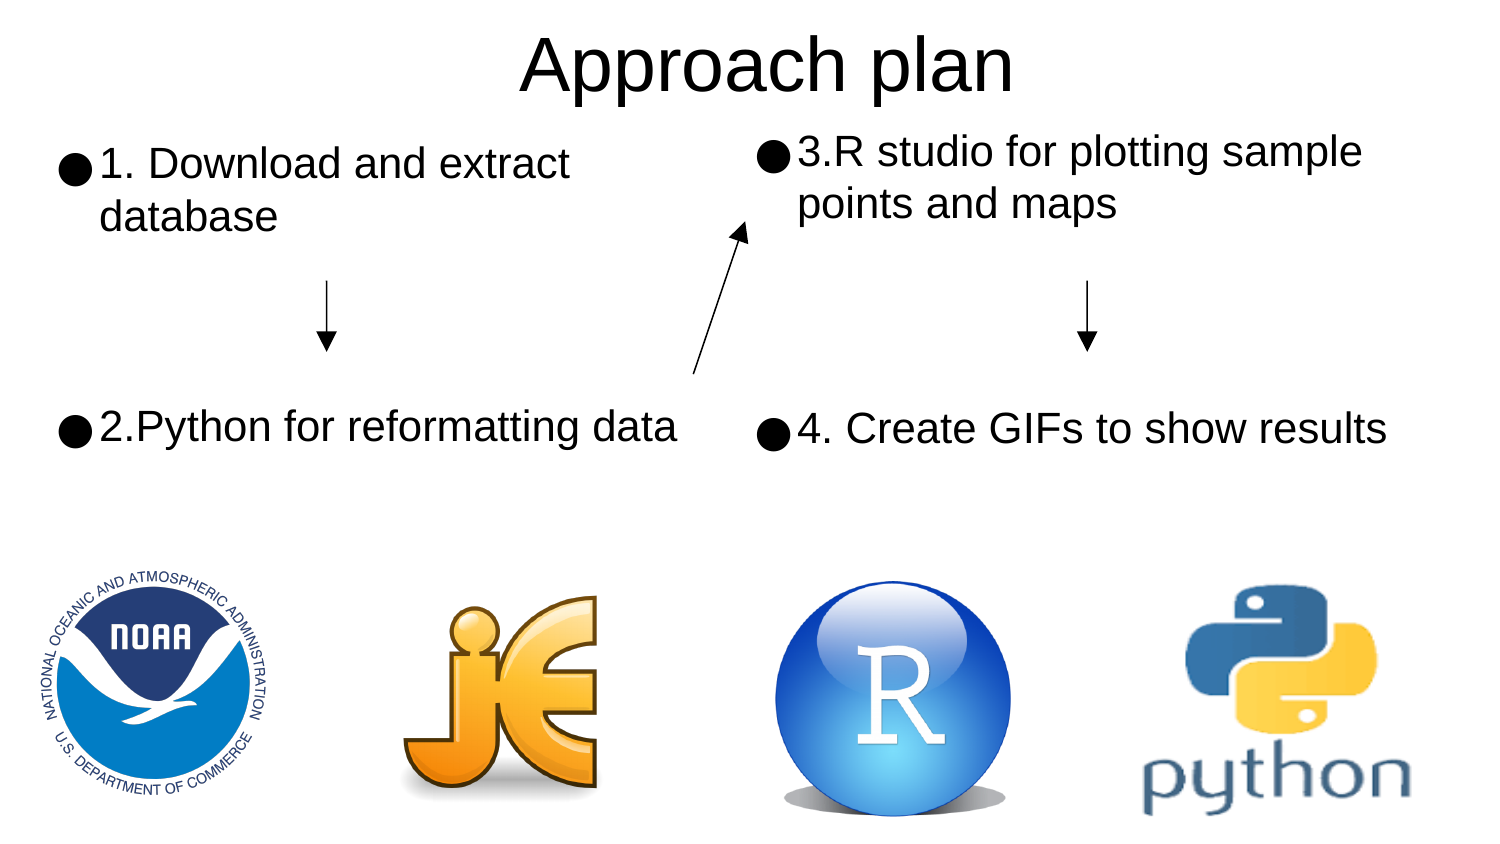

Approach plan
3.R studio for plotting sample points and maps
4. Create GIFs to show results
1. Download and extract database
2.Python for reformatting data